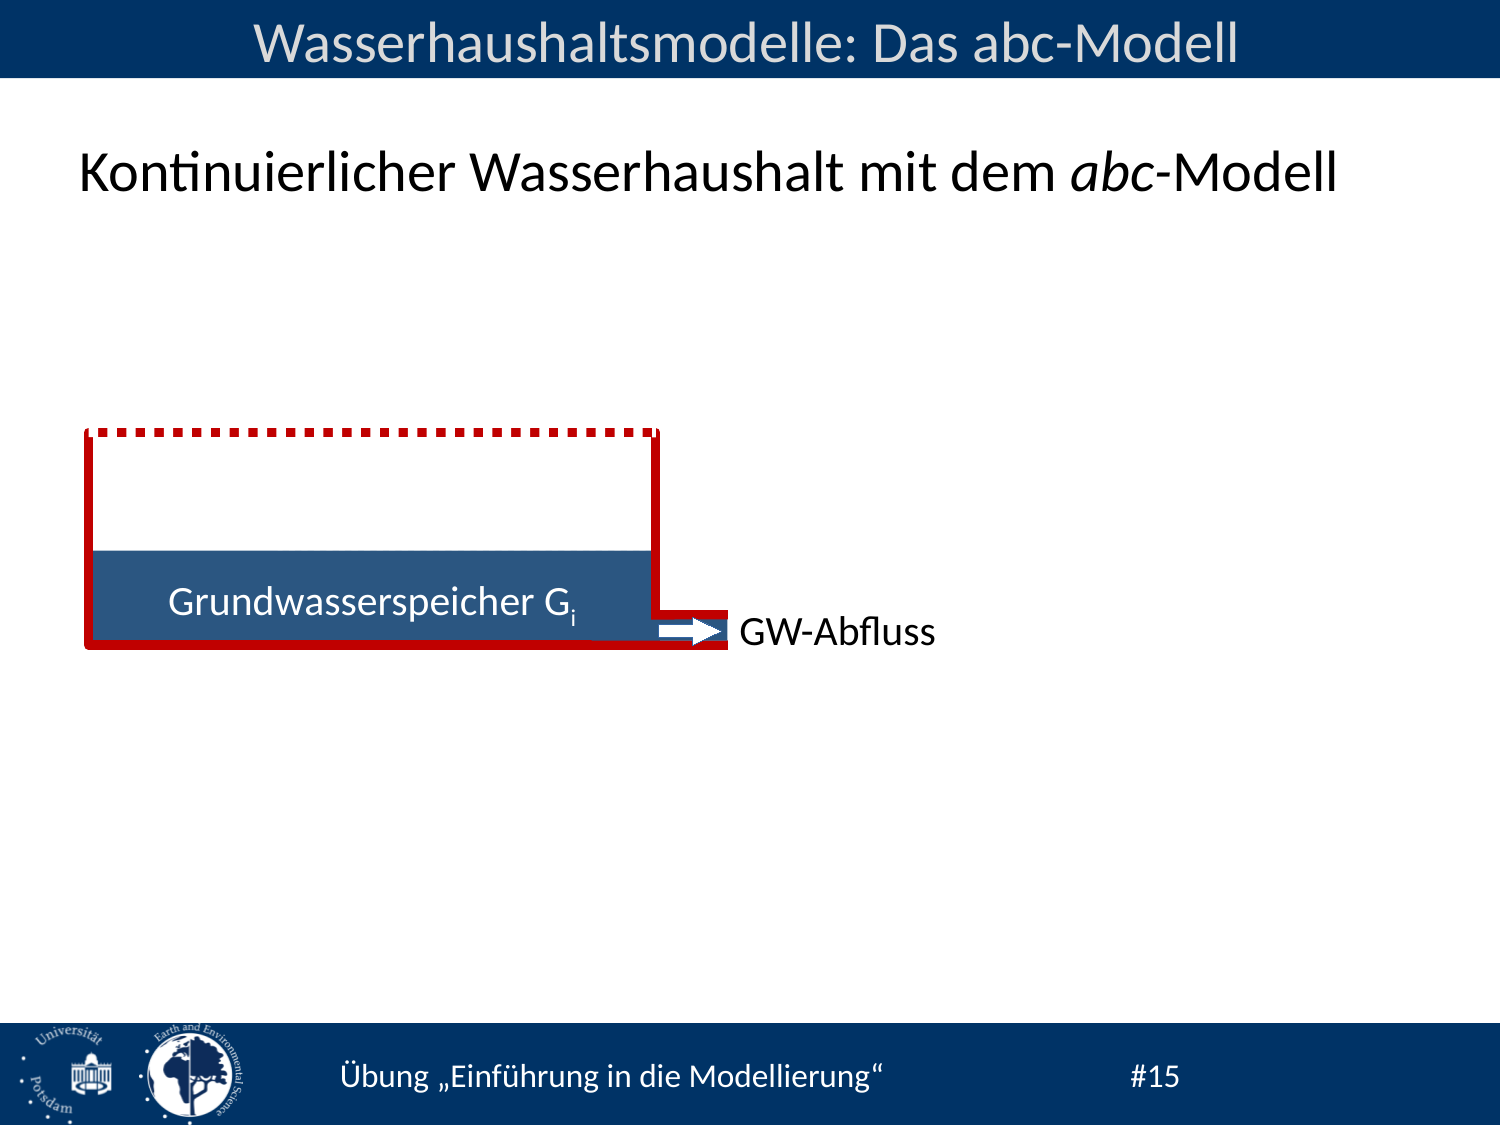

Wasserhaushaltsmodelle: Das abc-Modell
Kontinuierlicher Wasserhaushalt mit dem abc-Modell
Grundwasserspeicher Gi
GW-Abfluss